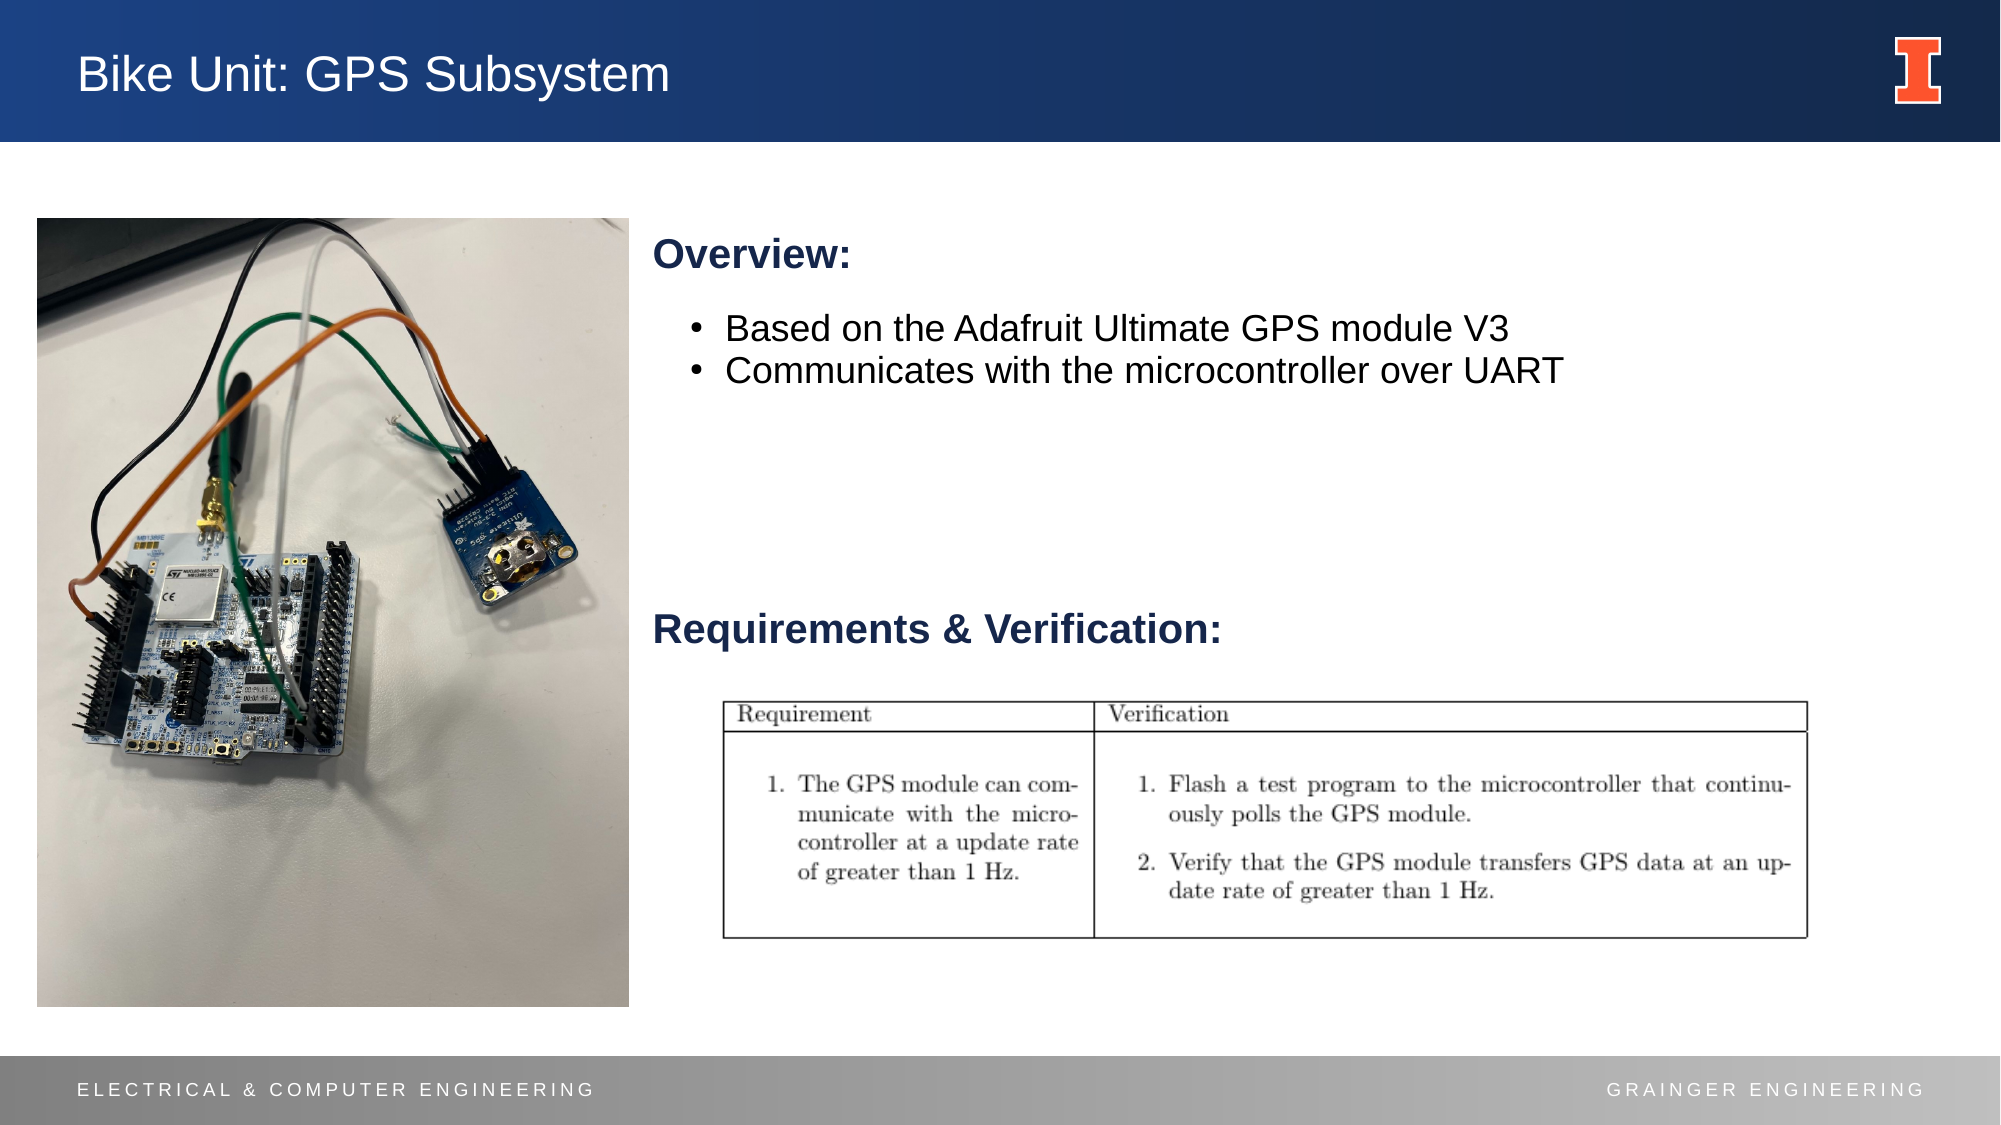

Bike Unit: GPS Subsystem
Overview:
Based on the Adafruit Ultimate GPS module V3
Communicates with the microcontroller over UART
Requirements & Verification:
ELECTRICAL & COMPUTER ENGINEERING
GRAINGER ENGINEERING